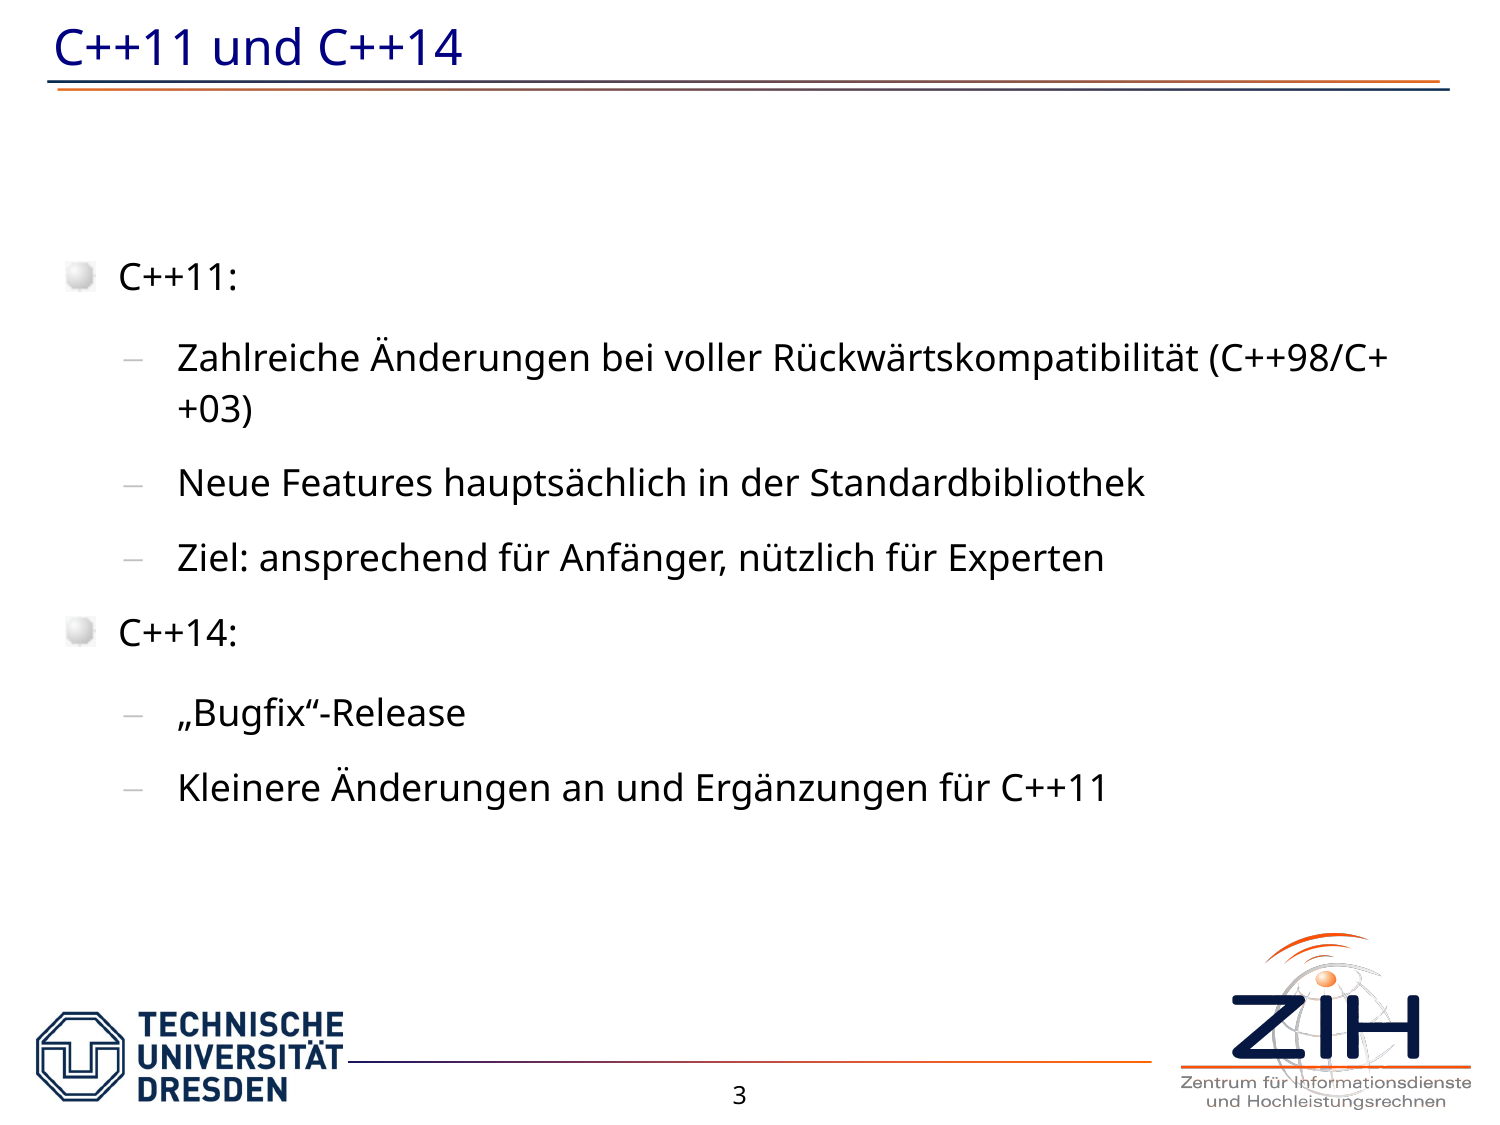

# C++11 und C++14
C++11:
Zahlreiche Änderungen bei voller Rückwärtskompatibilität (C++98/C++03)
Neue Features hauptsächlich in der Standardbibliothek
Ziel: ansprechend für Anfänger, nützlich für Experten
C++14:
„Bugfix“-Release
Kleinere Änderungen an und Ergänzungen für C++11
3